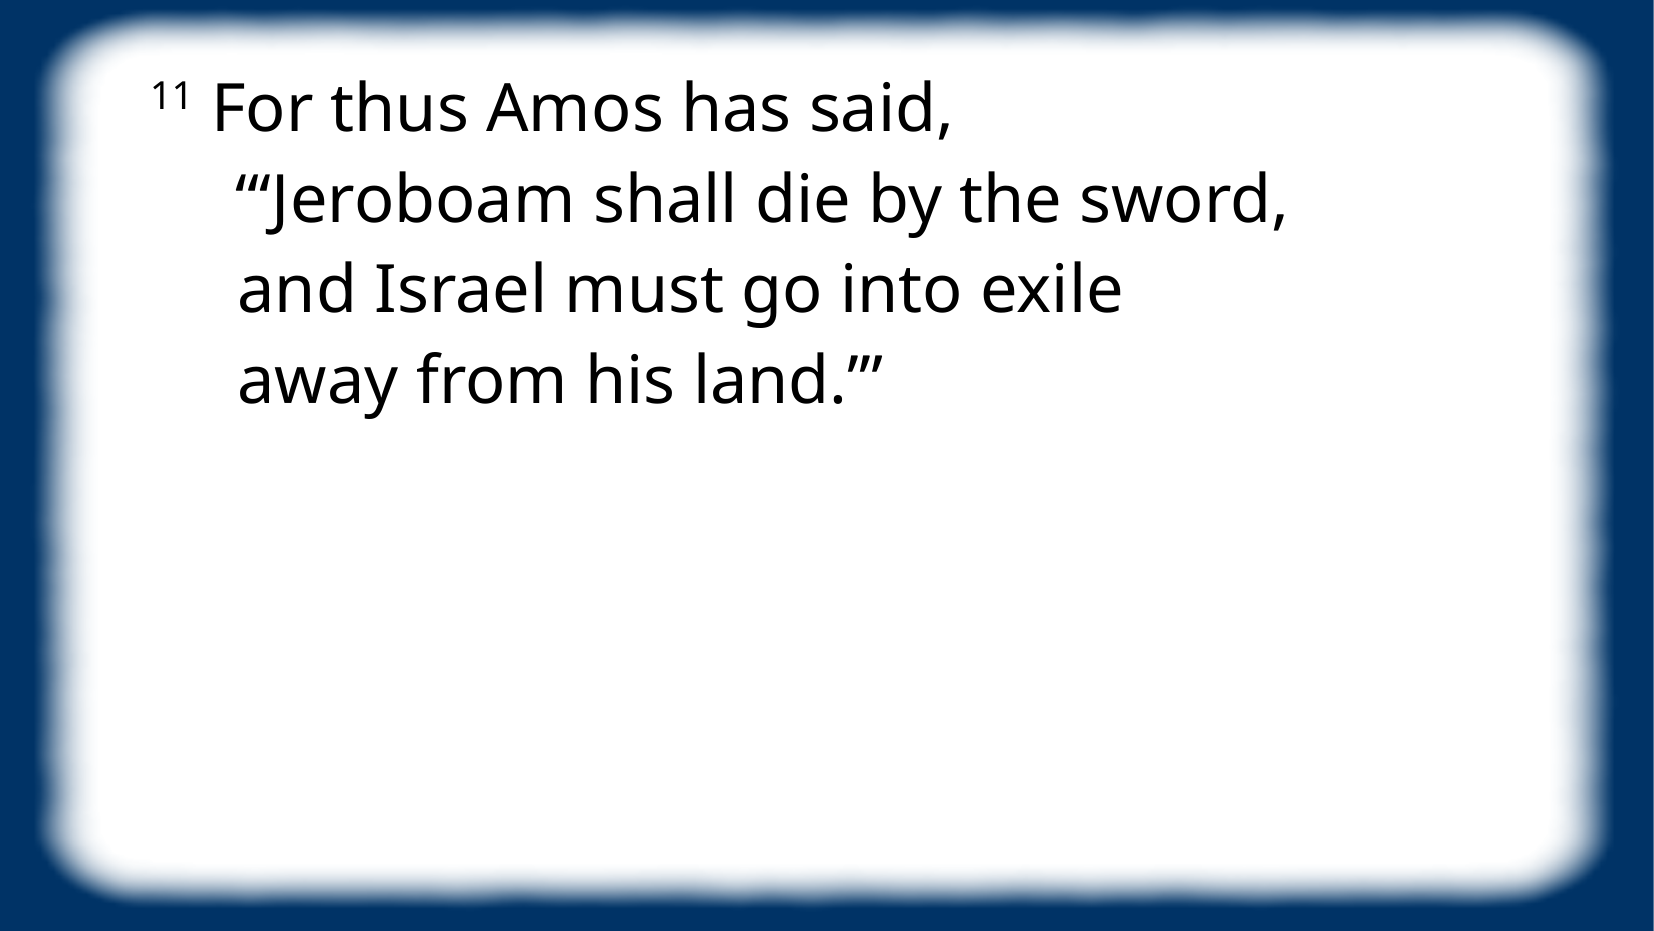

11 For thus Amos has said,
 “‘Jeroboam shall die by the sword,
 and Israel must go into exile
 away from his land.’”